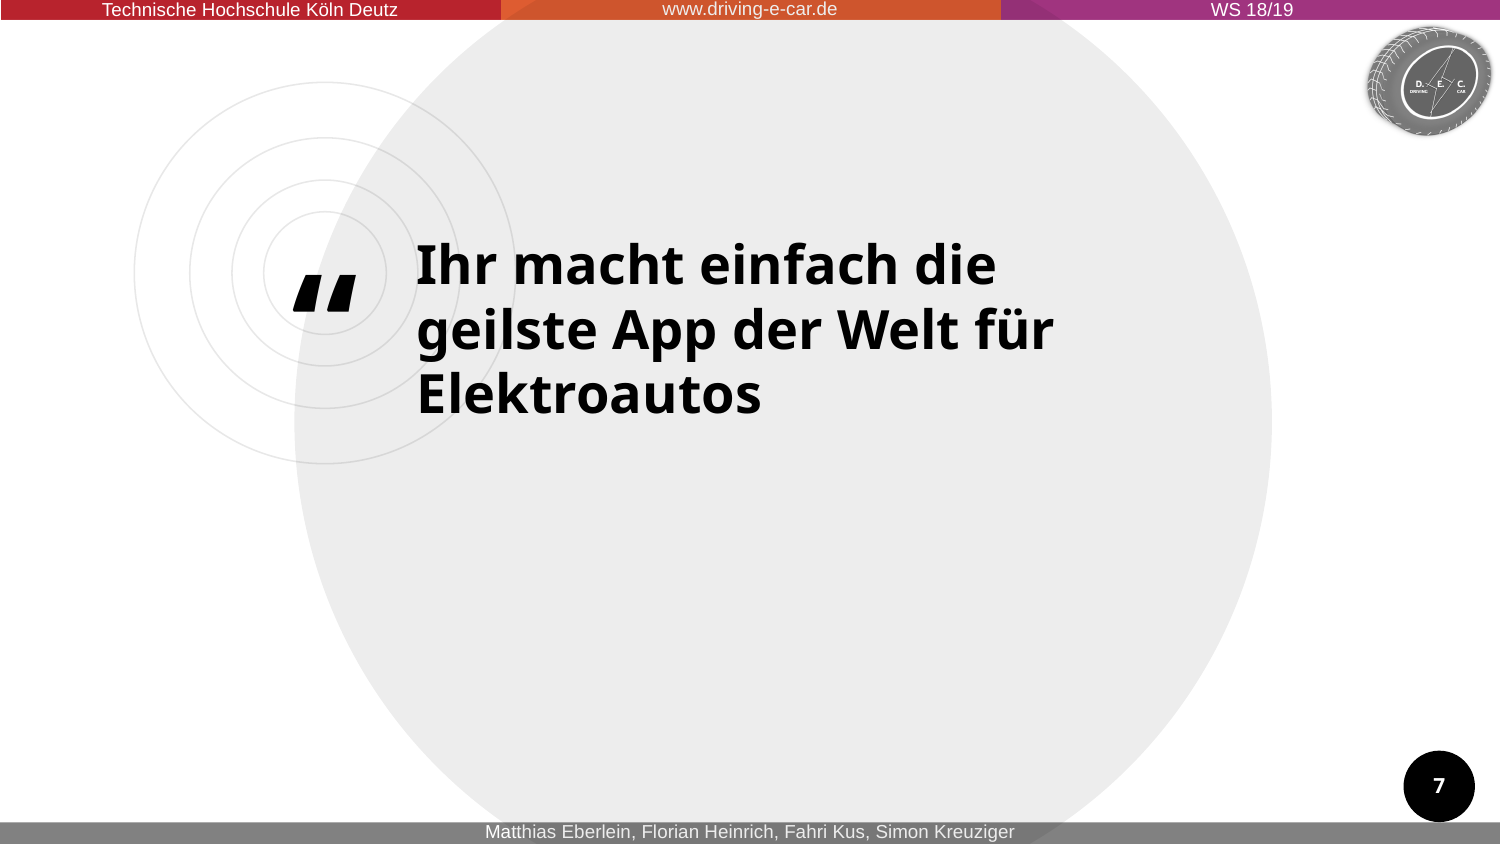

# Ihr macht einfach die geilste App der Welt für Elektroautos